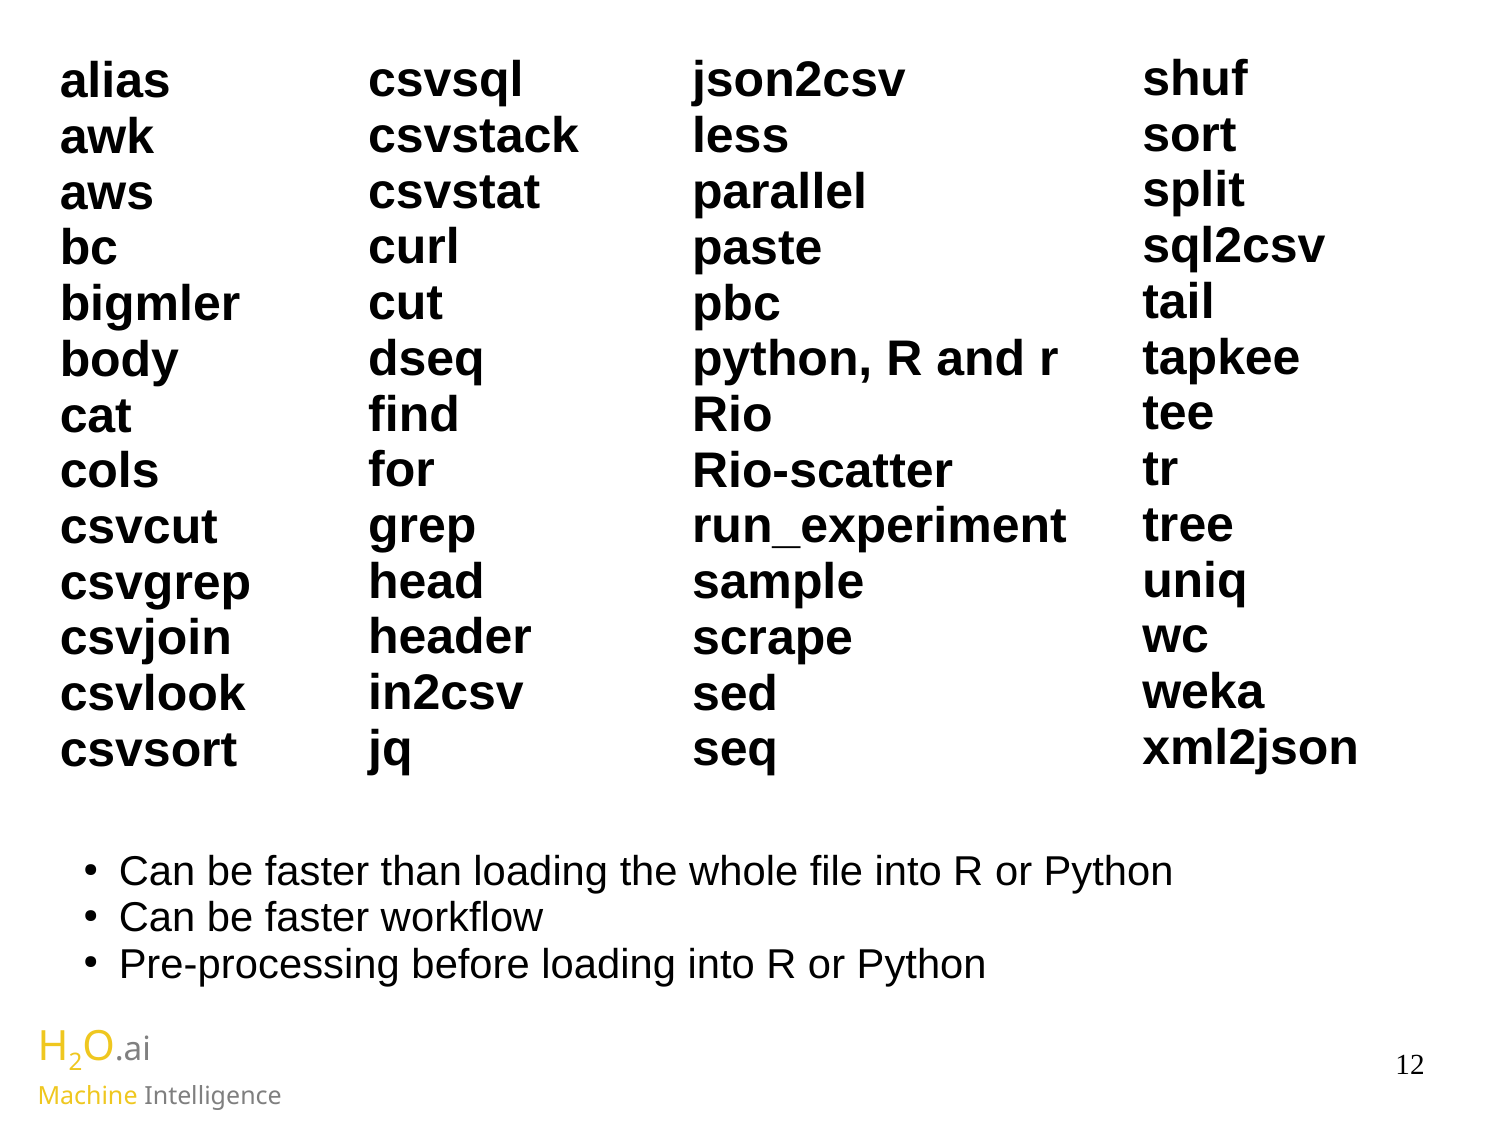

shuf
sort
split
sql2csv
tail
tapkee
tee
tr
tree
uniq
wc
weka
xml2json
csvsql
csvstack
csvstat
curl
cut
dseq
find
for
grep
head
header
in2csv
jq
json2csv
less
parallel
paste
pbc
python, R and r
Rio
Rio-scatter
run_experiment
sample
scrape
sed
seq
alias
awk
aws
bc
bigmler
body
cat
cols
csvcut
csvgrep
csvjoin
csvlook
csvsort
Can be faster than loading the whole file into R or Python
Can be faster workflow
Pre-processing before loading into R or Python
12